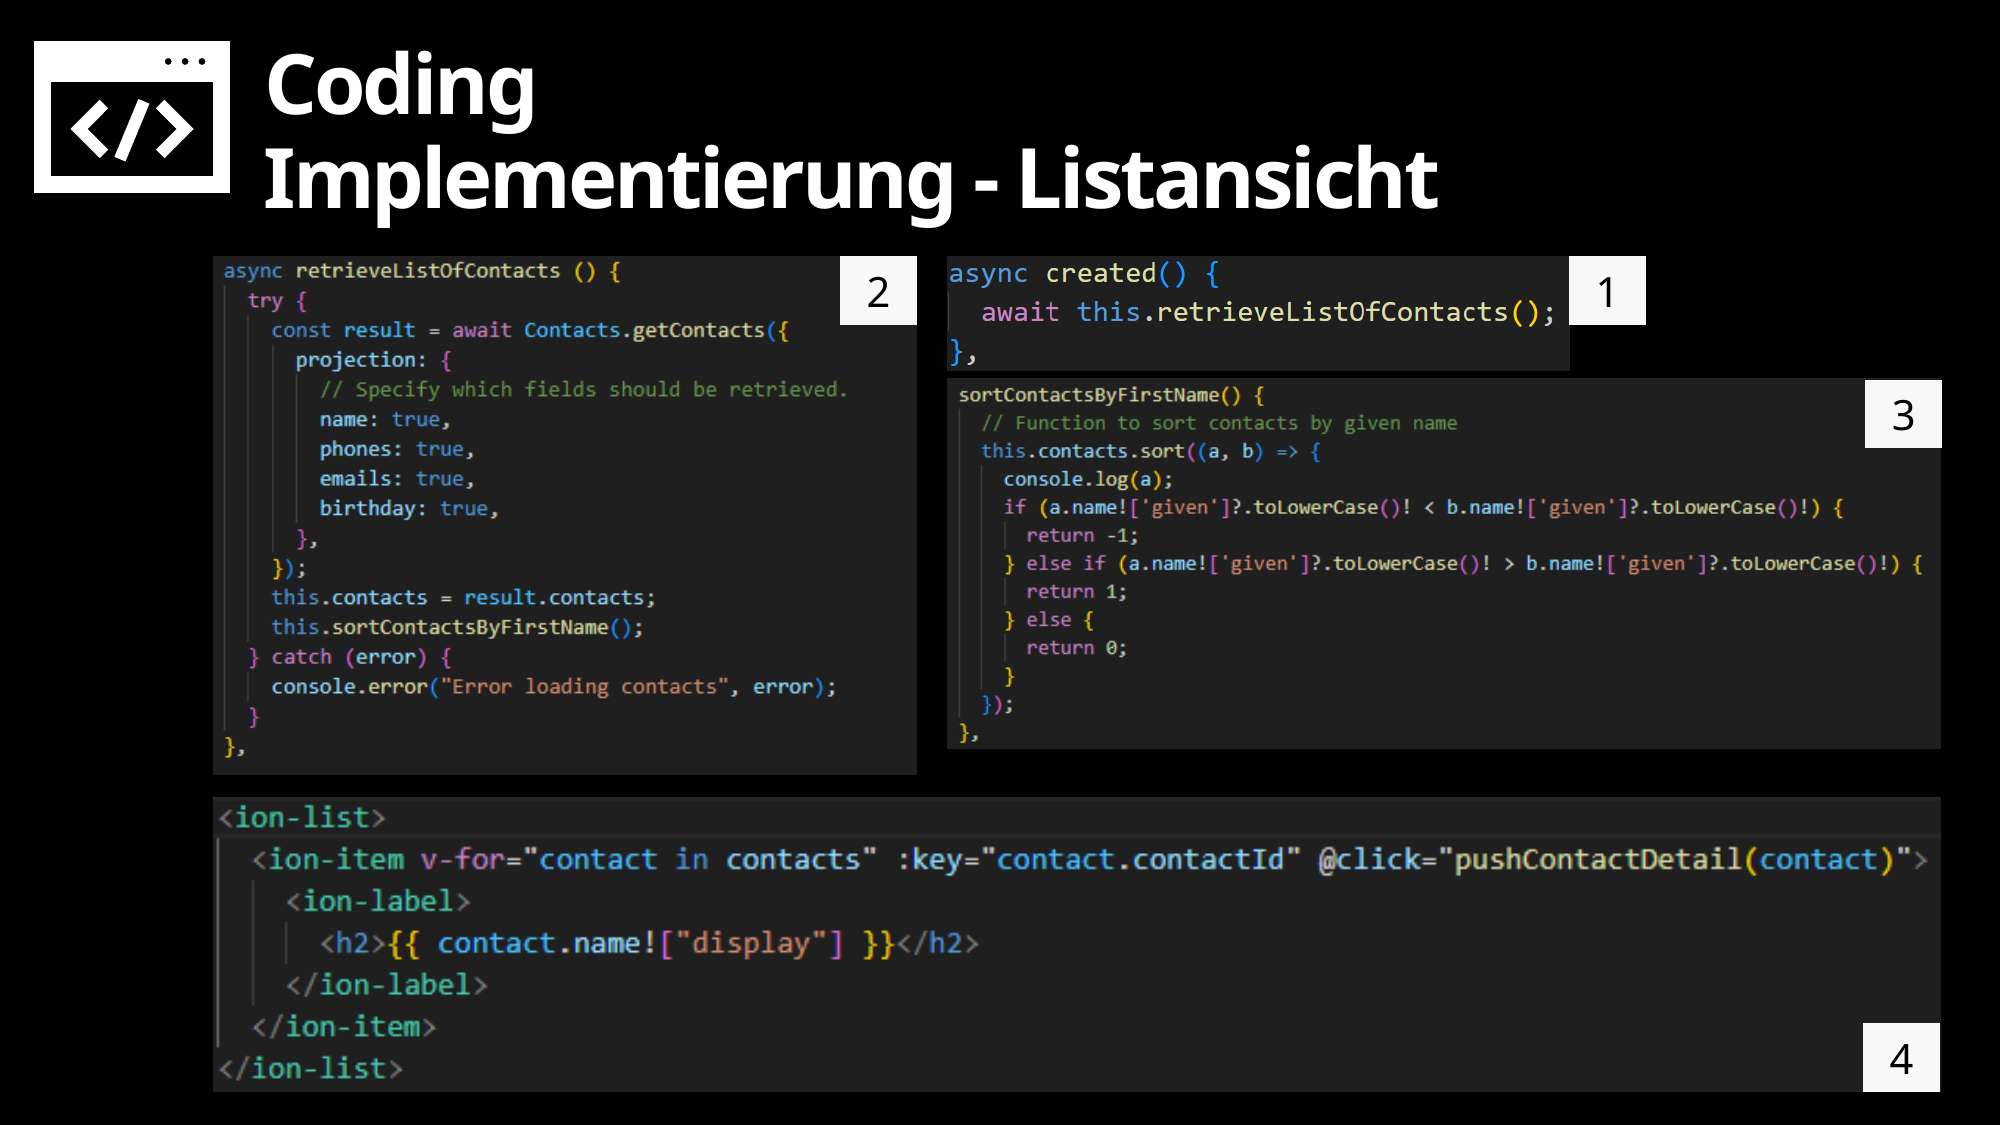

Coding
Implementierung - Listansicht
2
1
3
4